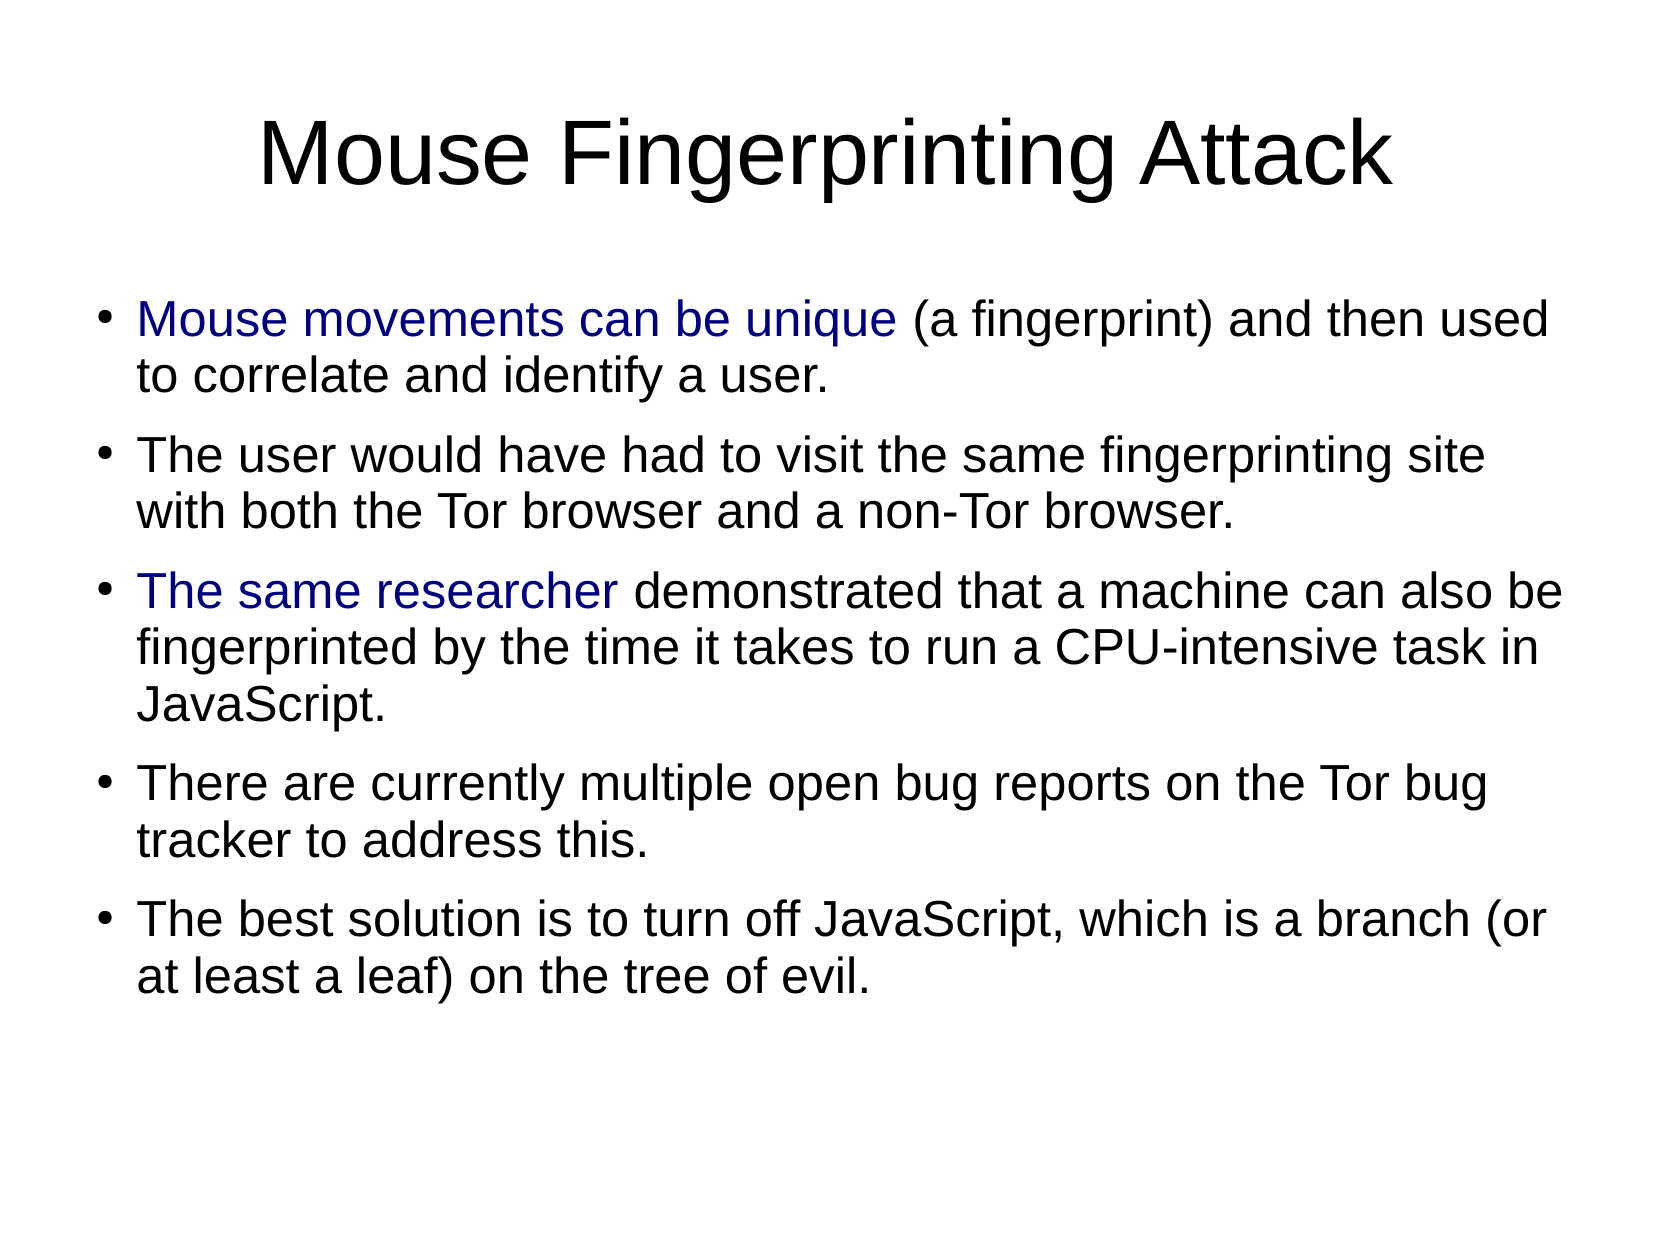

# Mouse Fingerprinting Attack
Mouse movements can be unique (a fingerprint) and then used to correlate and identify a user.
The user would have had to visit the same fingerprinting site with both the Tor browser and a non-Tor browser.
The same researcher demonstrated that a machine can also be fingerprinted by the time it takes to run a CPU-intensive task in JavaScript.
There are currently multiple open bug reports on the Tor bug tracker to address this.
The best solution is to turn off JavaScript, which is a branch (or at least a leaf) on the tree of evil.